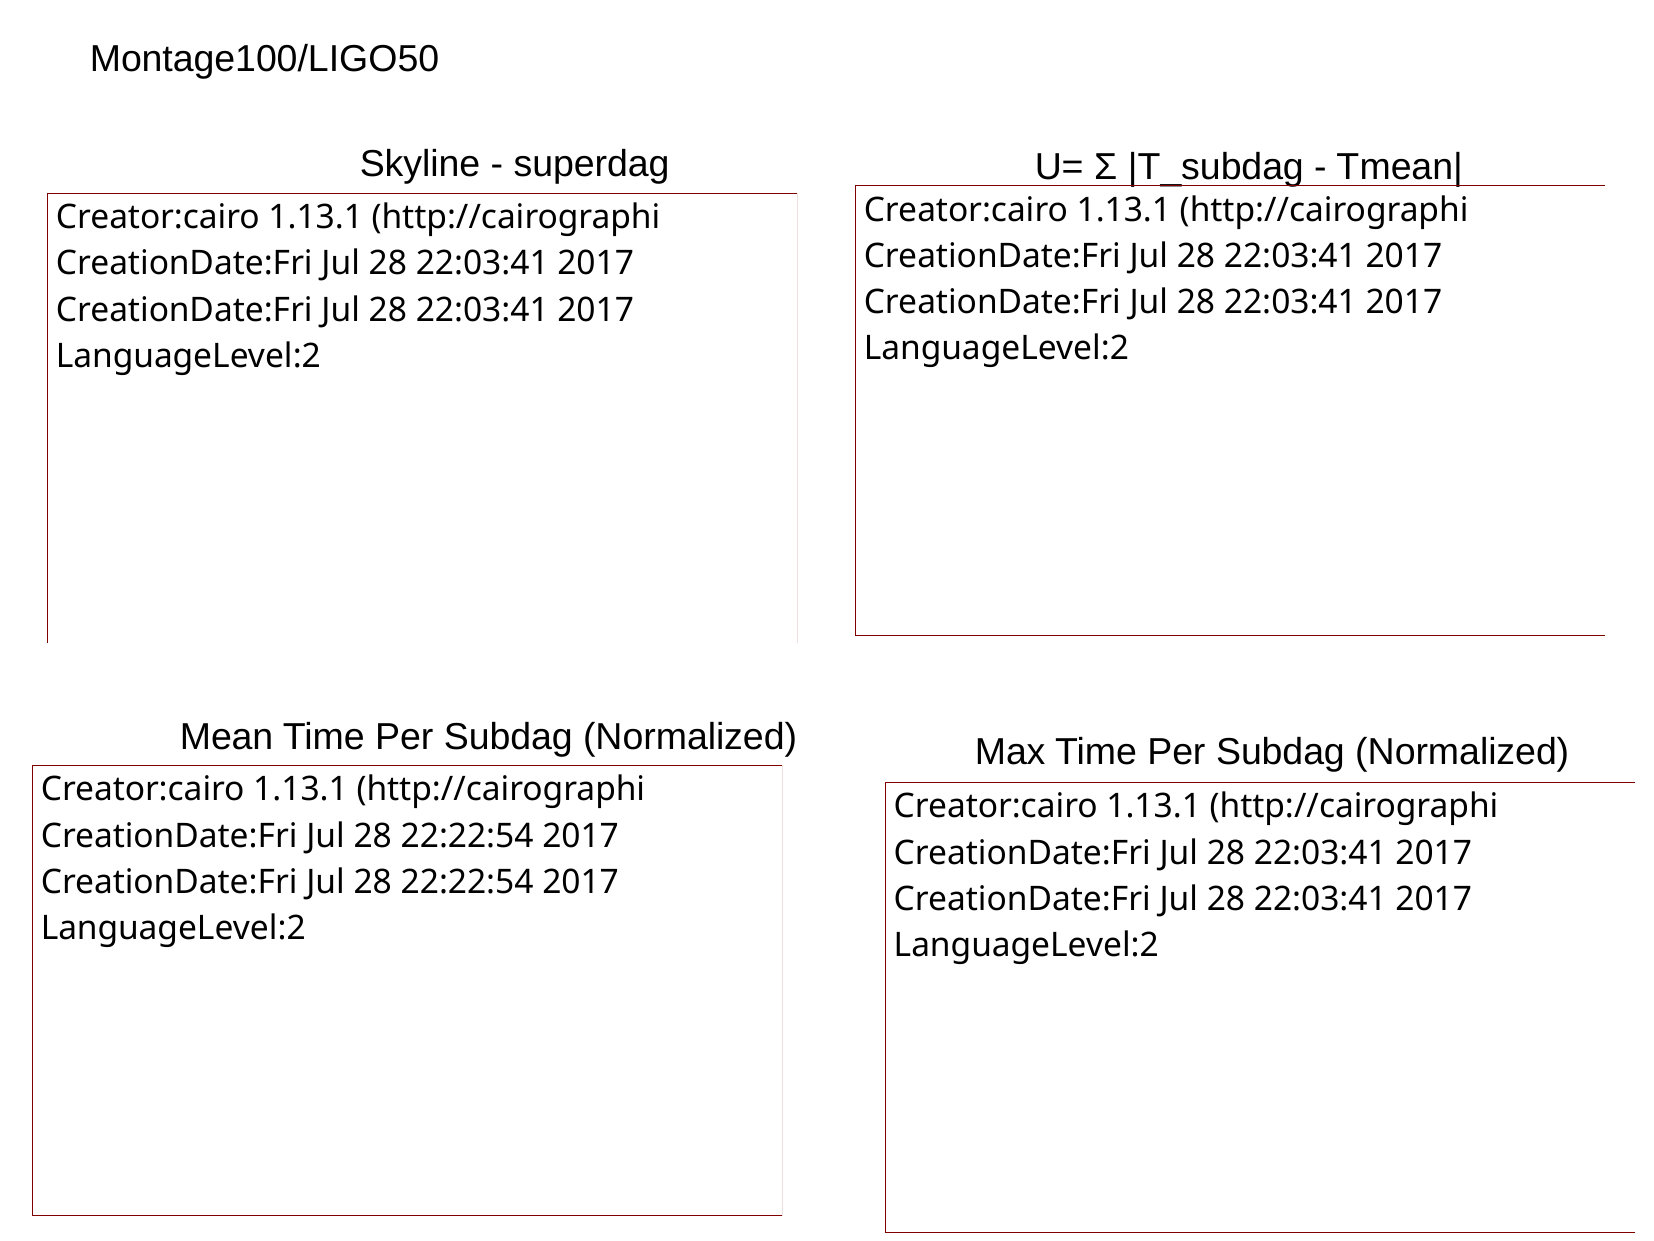

Montage100/LIGO50
Skyline - superdag
U= Σ |T_subdag - Tmean|
Mean Time Per Subdag (Normalized)
Max Time Per Subdag (Normalized)